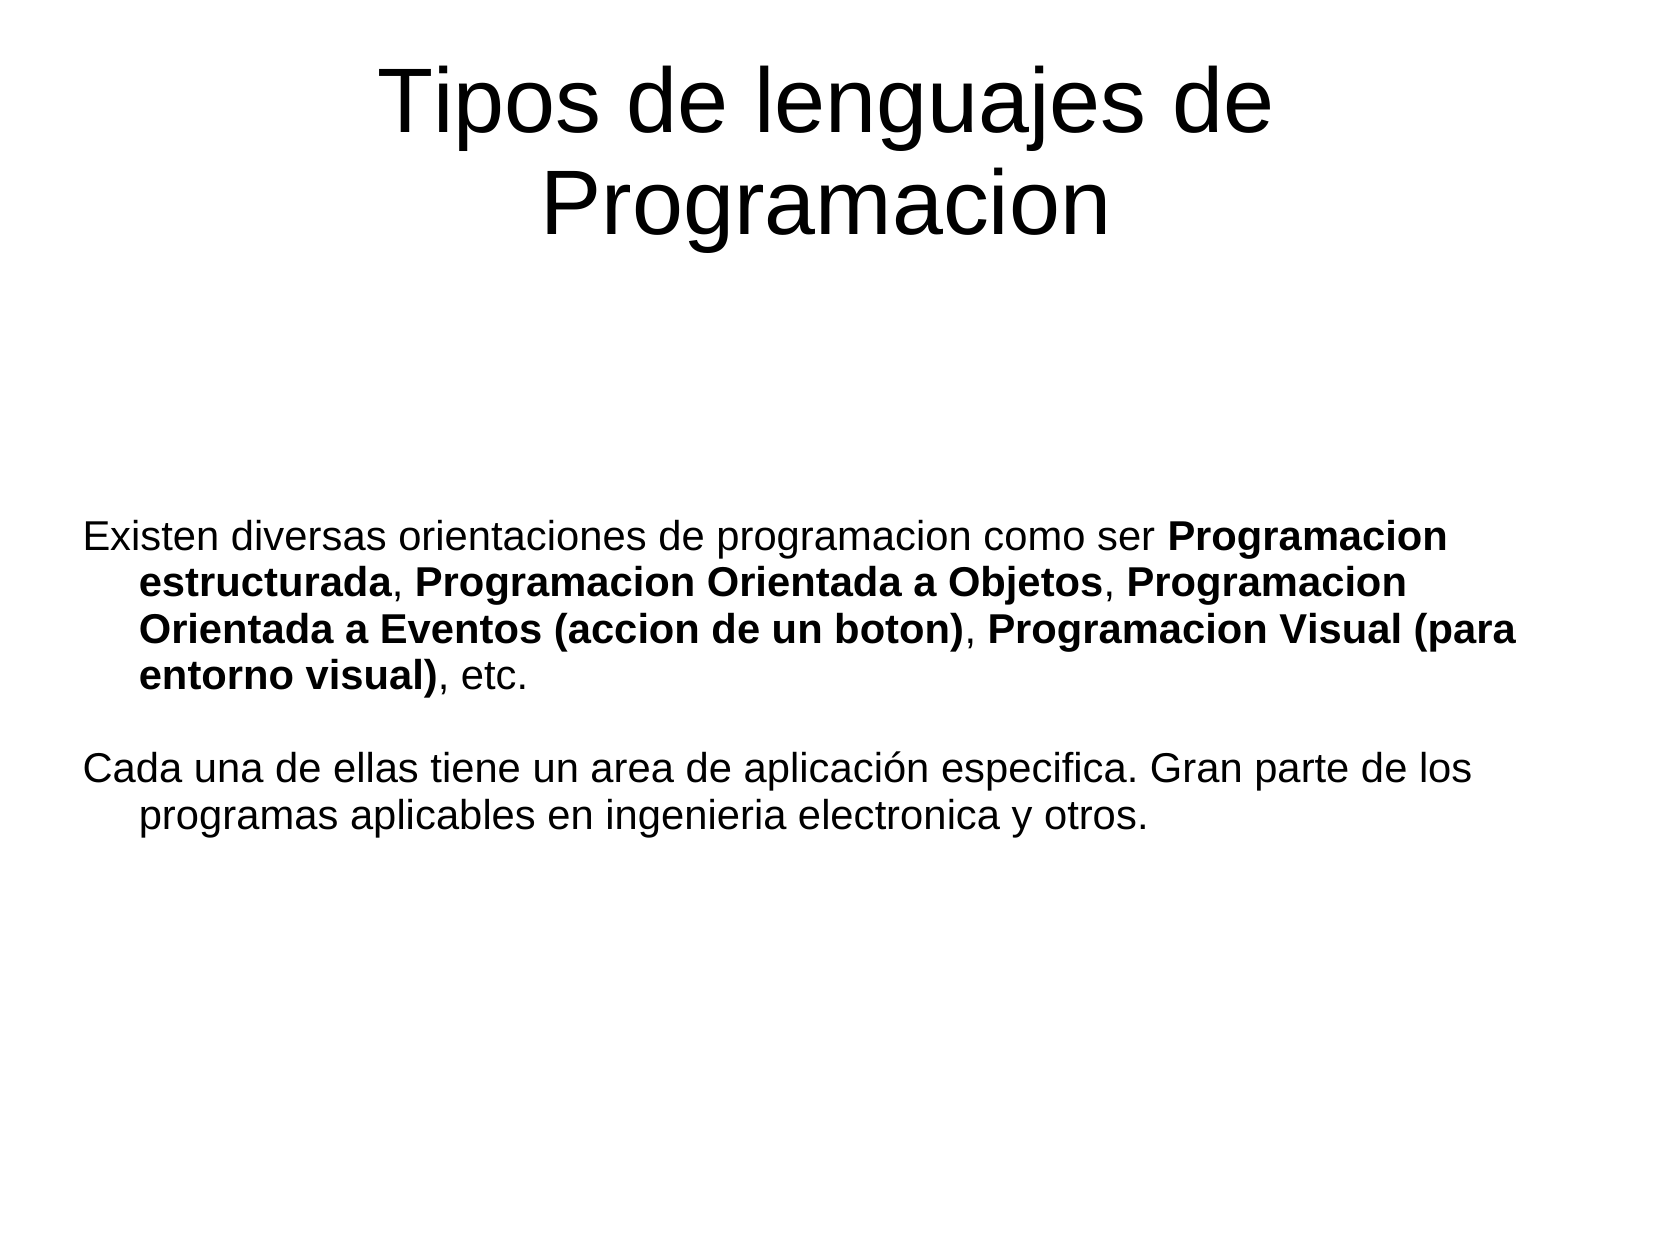

# Tipos de lenguajes de Programacion
Existen diversas orientaciones de programacion como ser Programacion estructurada, Programacion Orientada a Objetos, Programacion Orientada a Eventos (accion de un boton), Programacion Visual (para entorno visual), etc.
Cada una de ellas tiene un area de aplicación especifica. Gran parte de los programas aplicables en ingenieria electronica y otros.